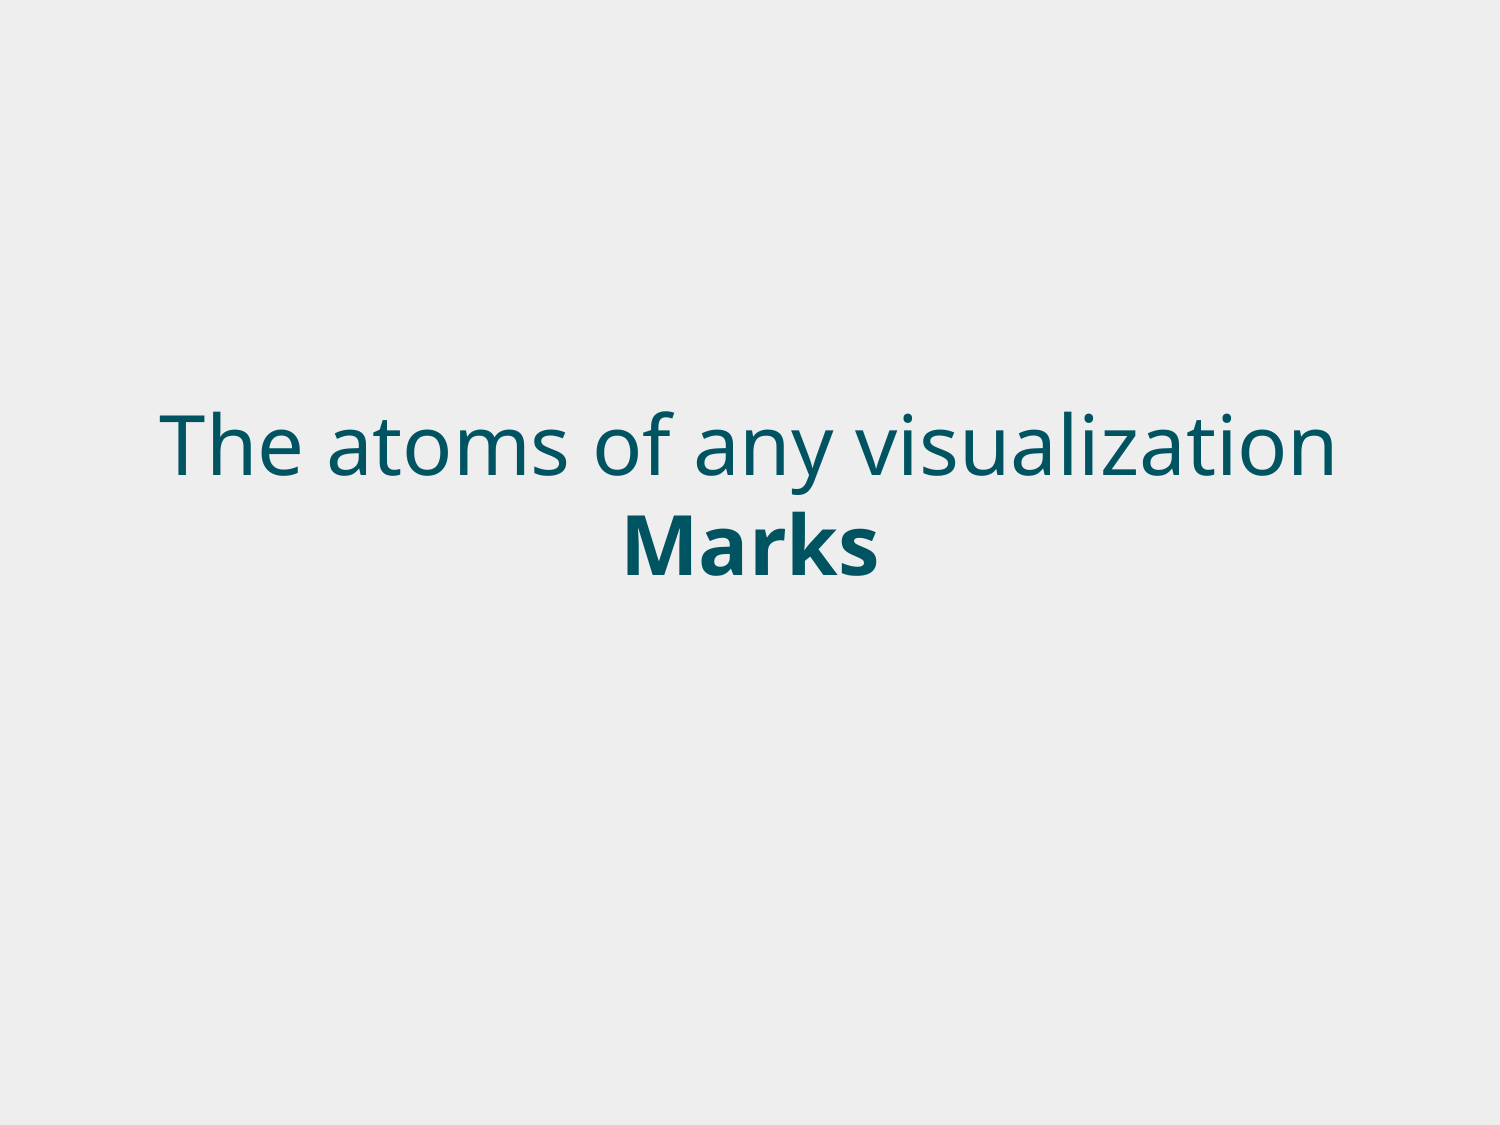

# The atoms of any visualization Marks